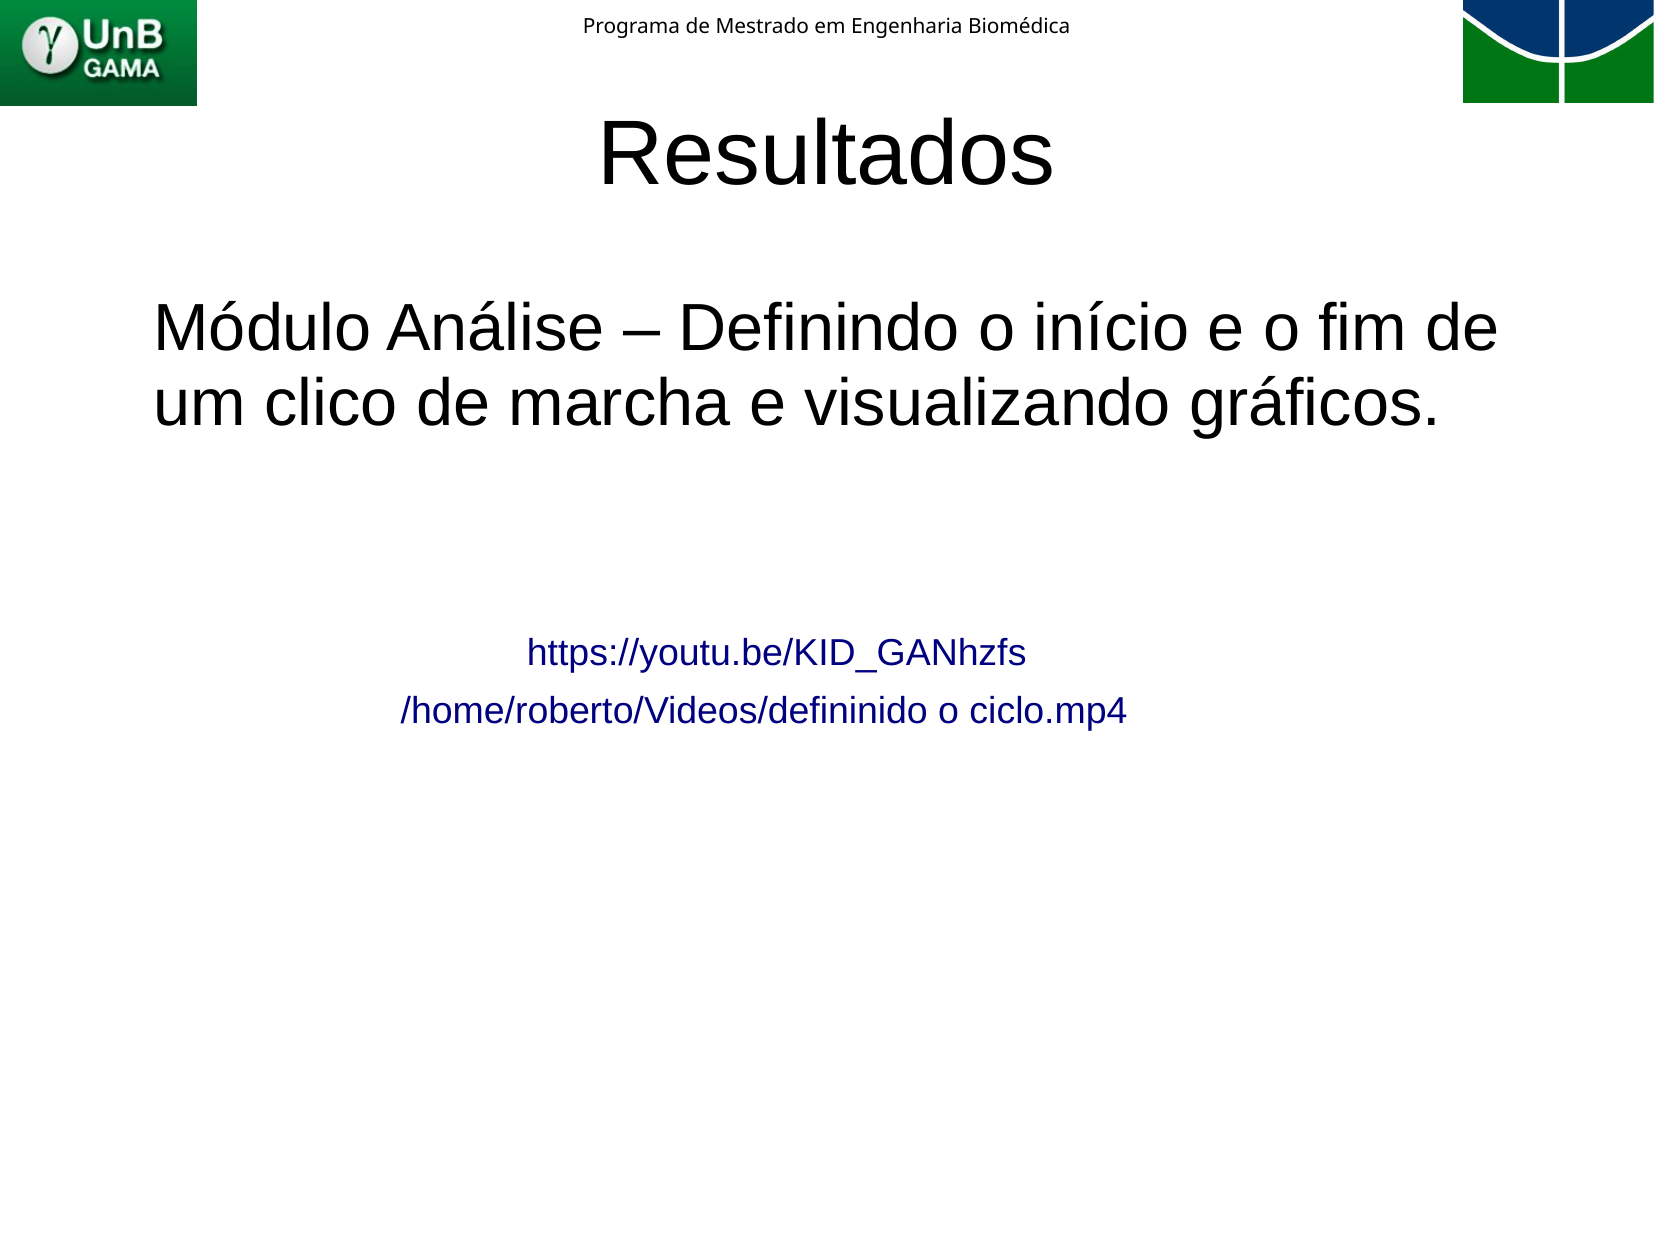

# Resultados
Módulo Análise – Definindo o início e o fim de um clico de marcha e visualizando gráficos.
https://youtu.be/KID_GANhzfs
/home/roberto/Videos/defininido o ciclo.mp4